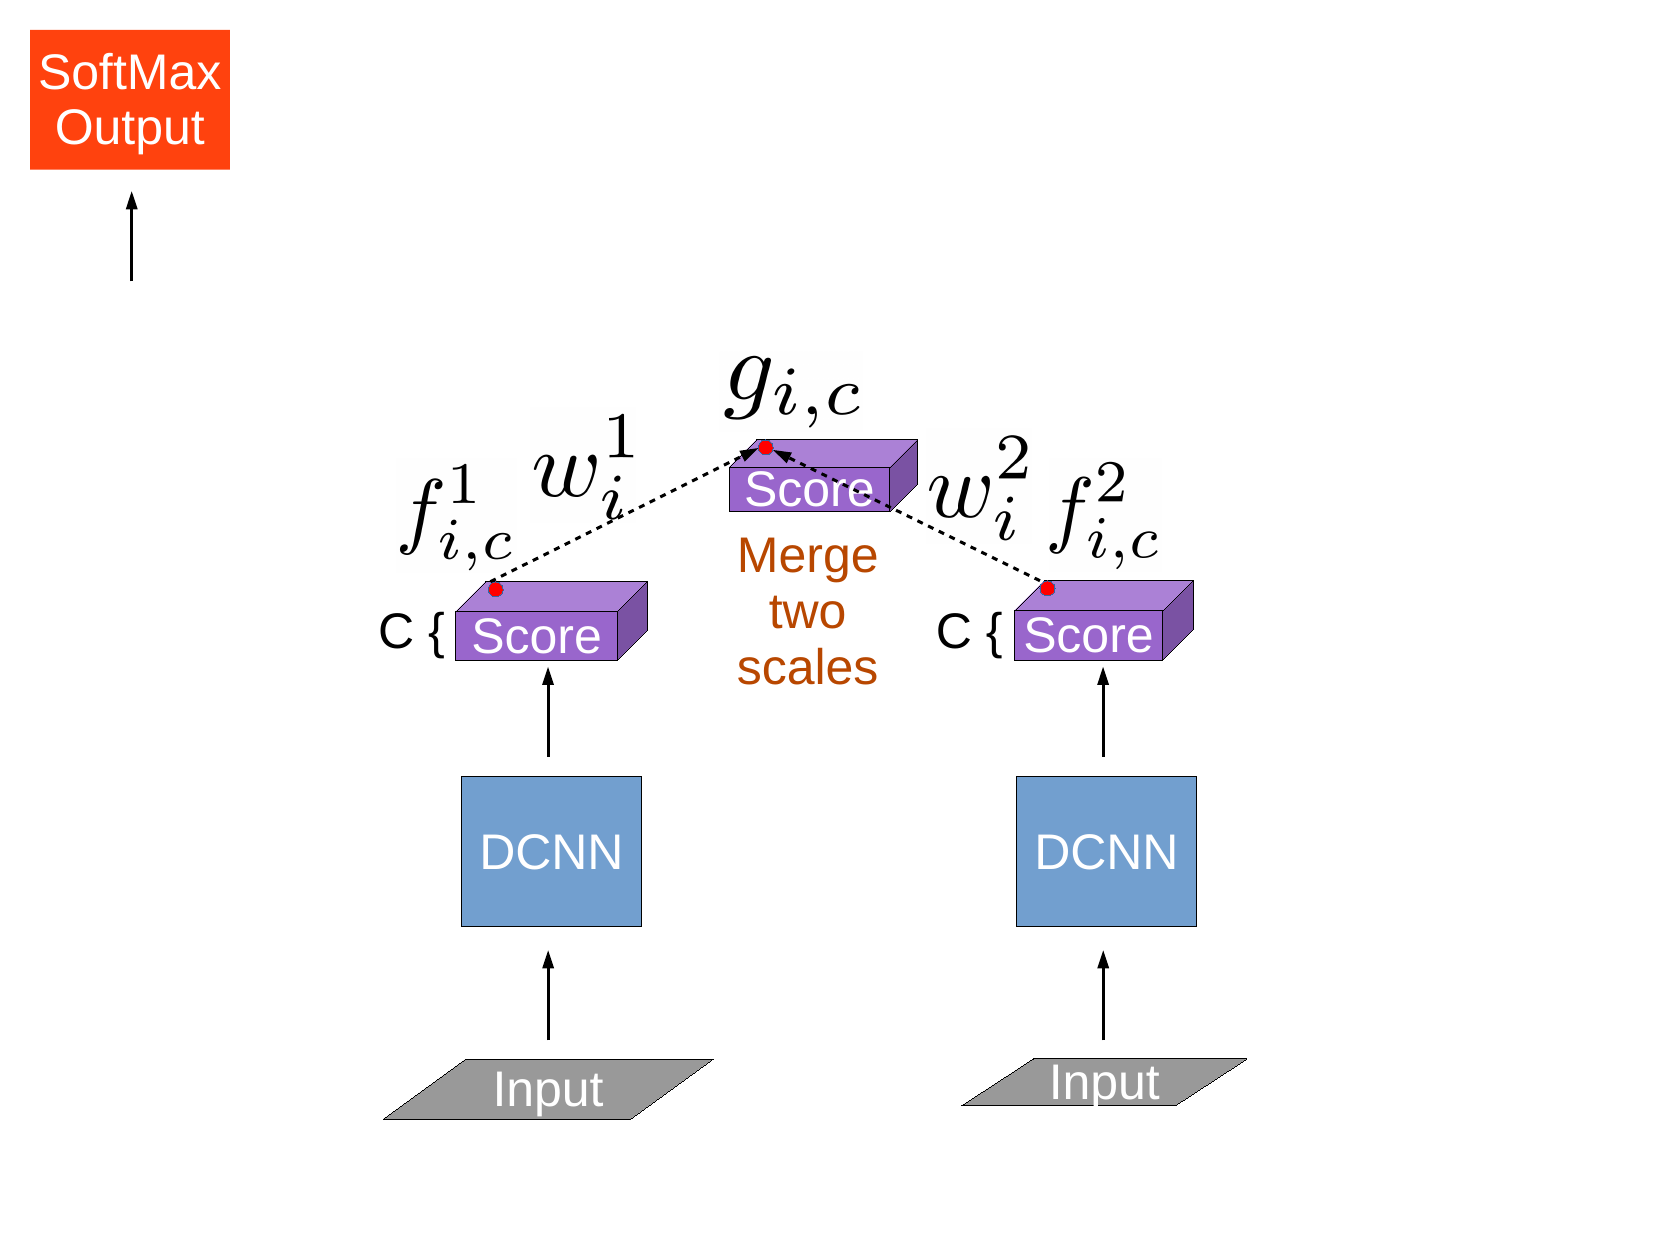

SoftMax
Output
Score
Merge
two
scales
Score
Score
C {
C {
DCNN
DCNN
Input
Input